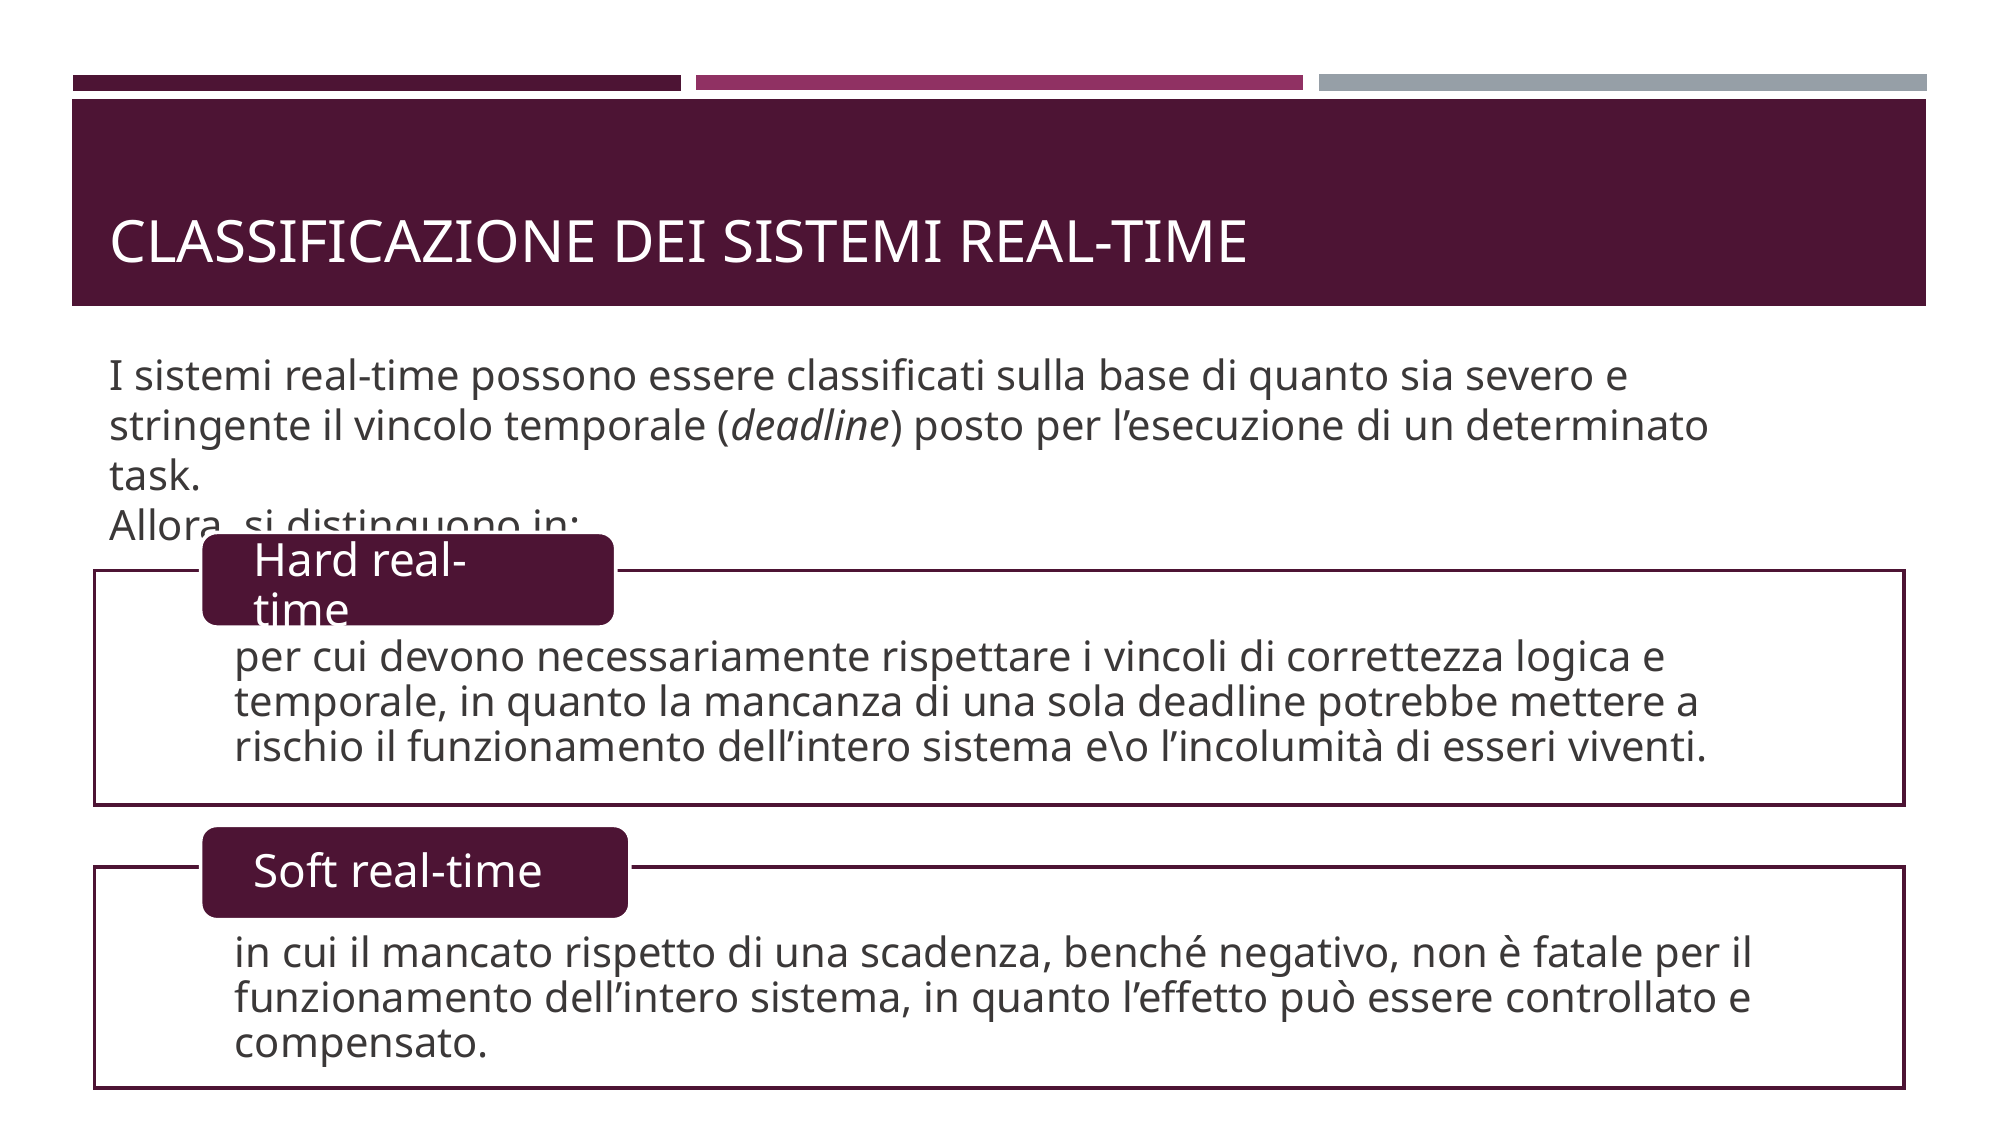

# Classificazione dei sistemi real-time
I sistemi real-time possono essere classificati sulla base di quanto sia severo e stringente il vincolo temporale (deadline) posto per l’esecuzione di un determinato task.
Allora, si distinguono in:
Hard real-time
per cui devono necessariamente rispettare i vincoli di correttezza logica e temporale, in quanto la mancanza di una sola deadline potrebbe mettere a rischio il funzionamento dell’intero sistema e\o l’incolumità di esseri viventi.
Soft real-time
in cui il mancato rispetto di una scadenza, benché negativo, non è fatale per il funzionamento dell’intero sistema, in quanto l’effetto può essere controllato e compensato.